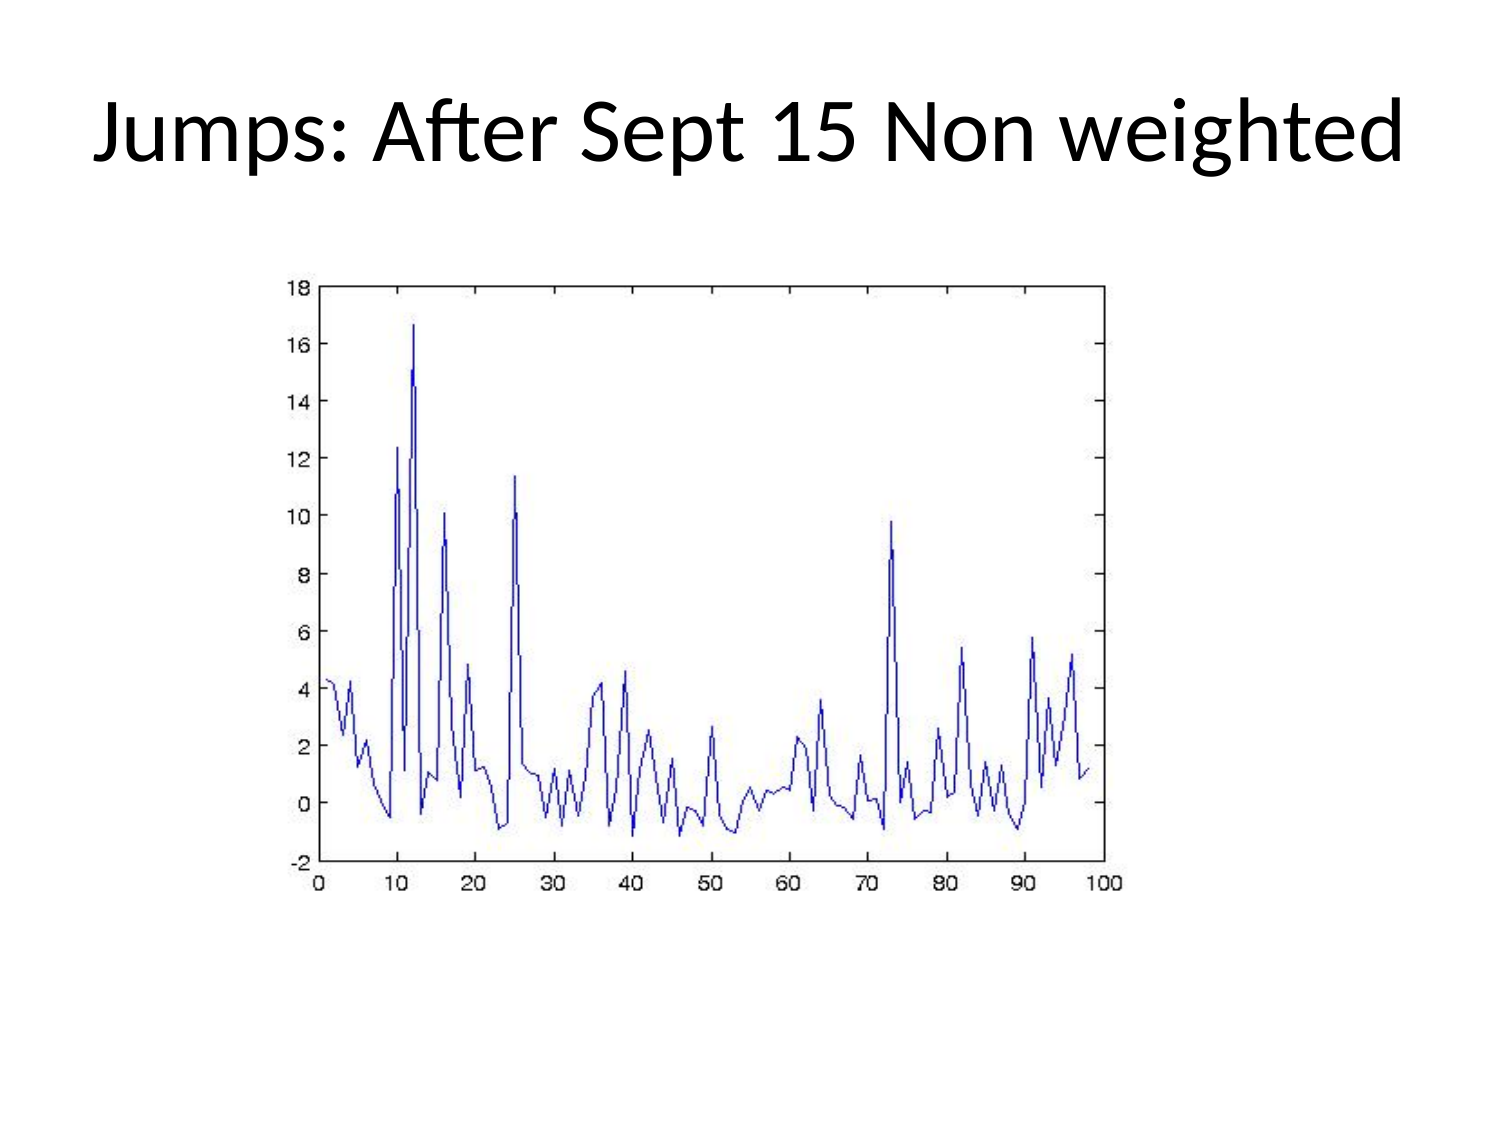

# Jumps: After Sept 15 Non weighted